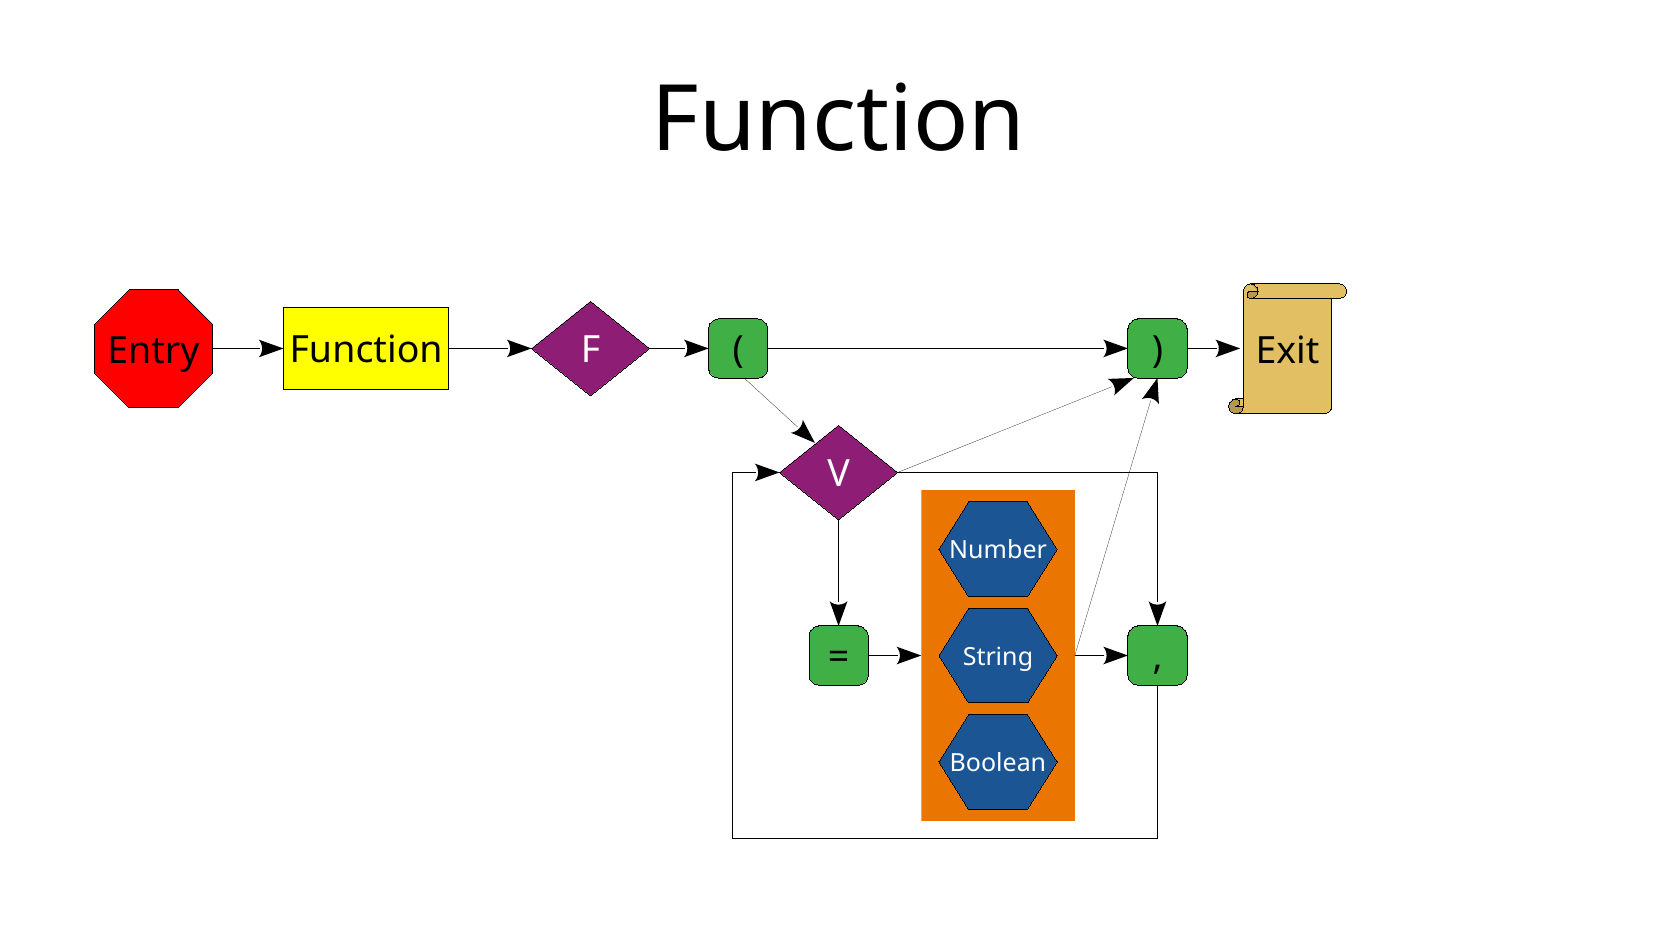

# Function
Exit
Entry
F
Function
(
)
V
Number
String
=
,
Boolean